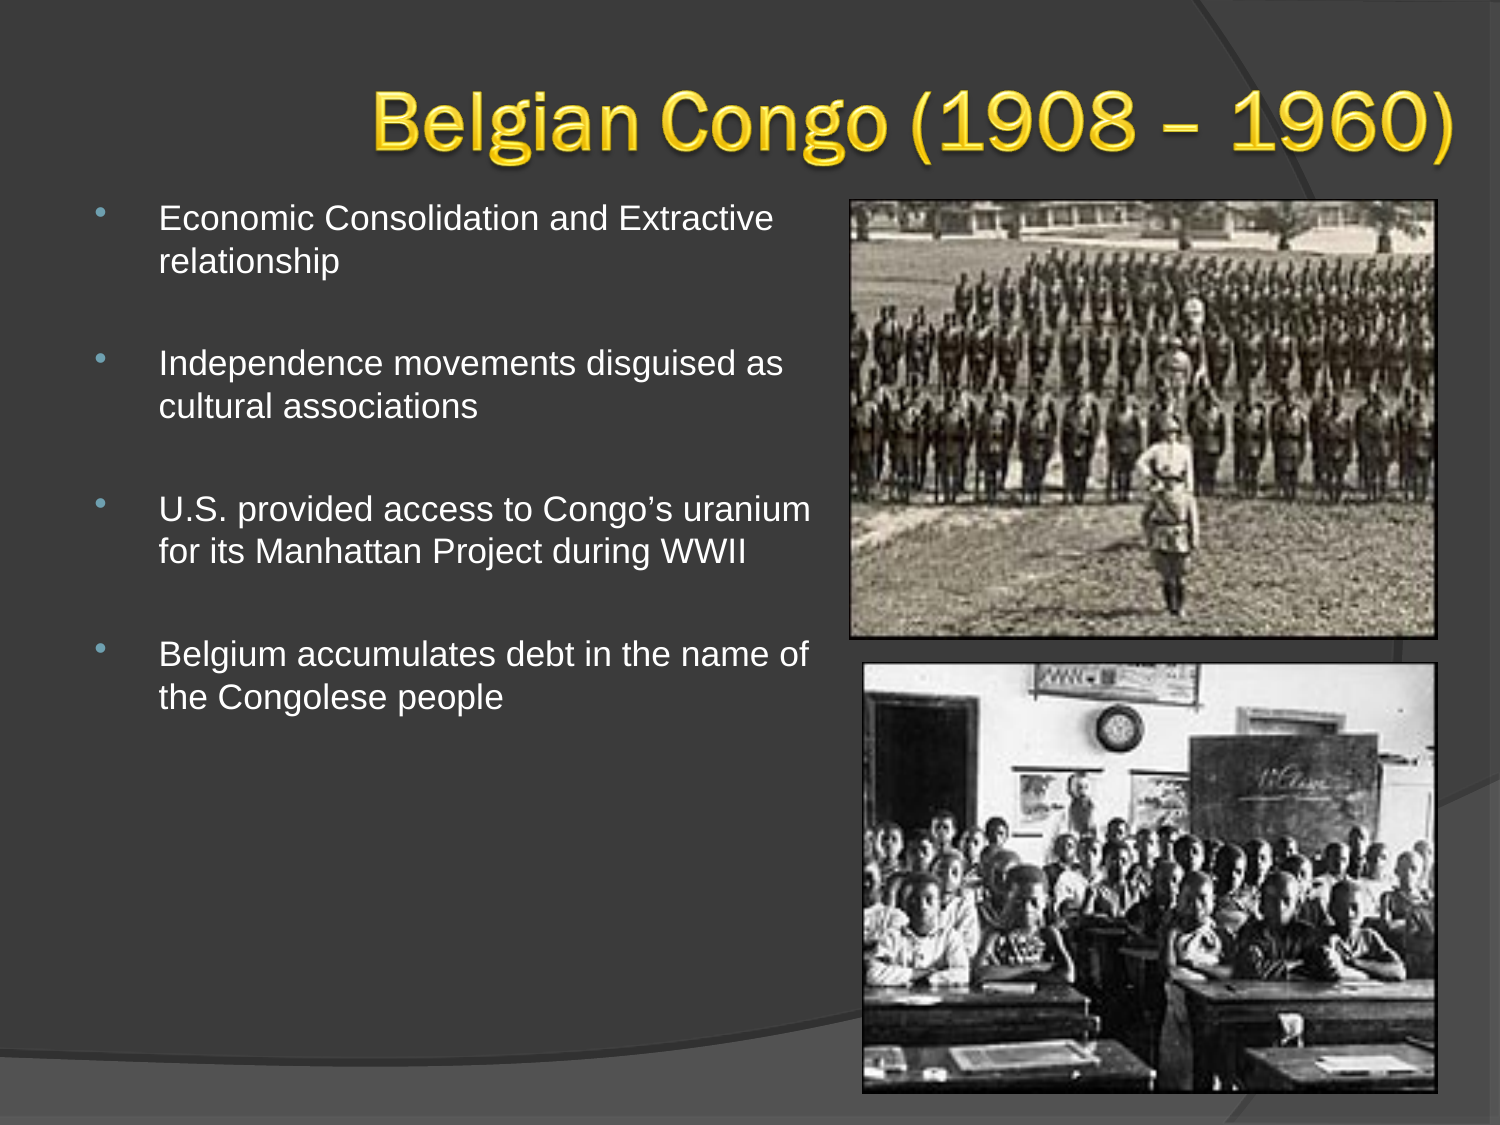

# Economic Consolidation and Extractive relationship
Independence movements disguised as cultural associations
U.S. provided access to Congo’s uranium for its Manhattan Project during WWII
Belgium accumulates debt in the name of the Congolese people